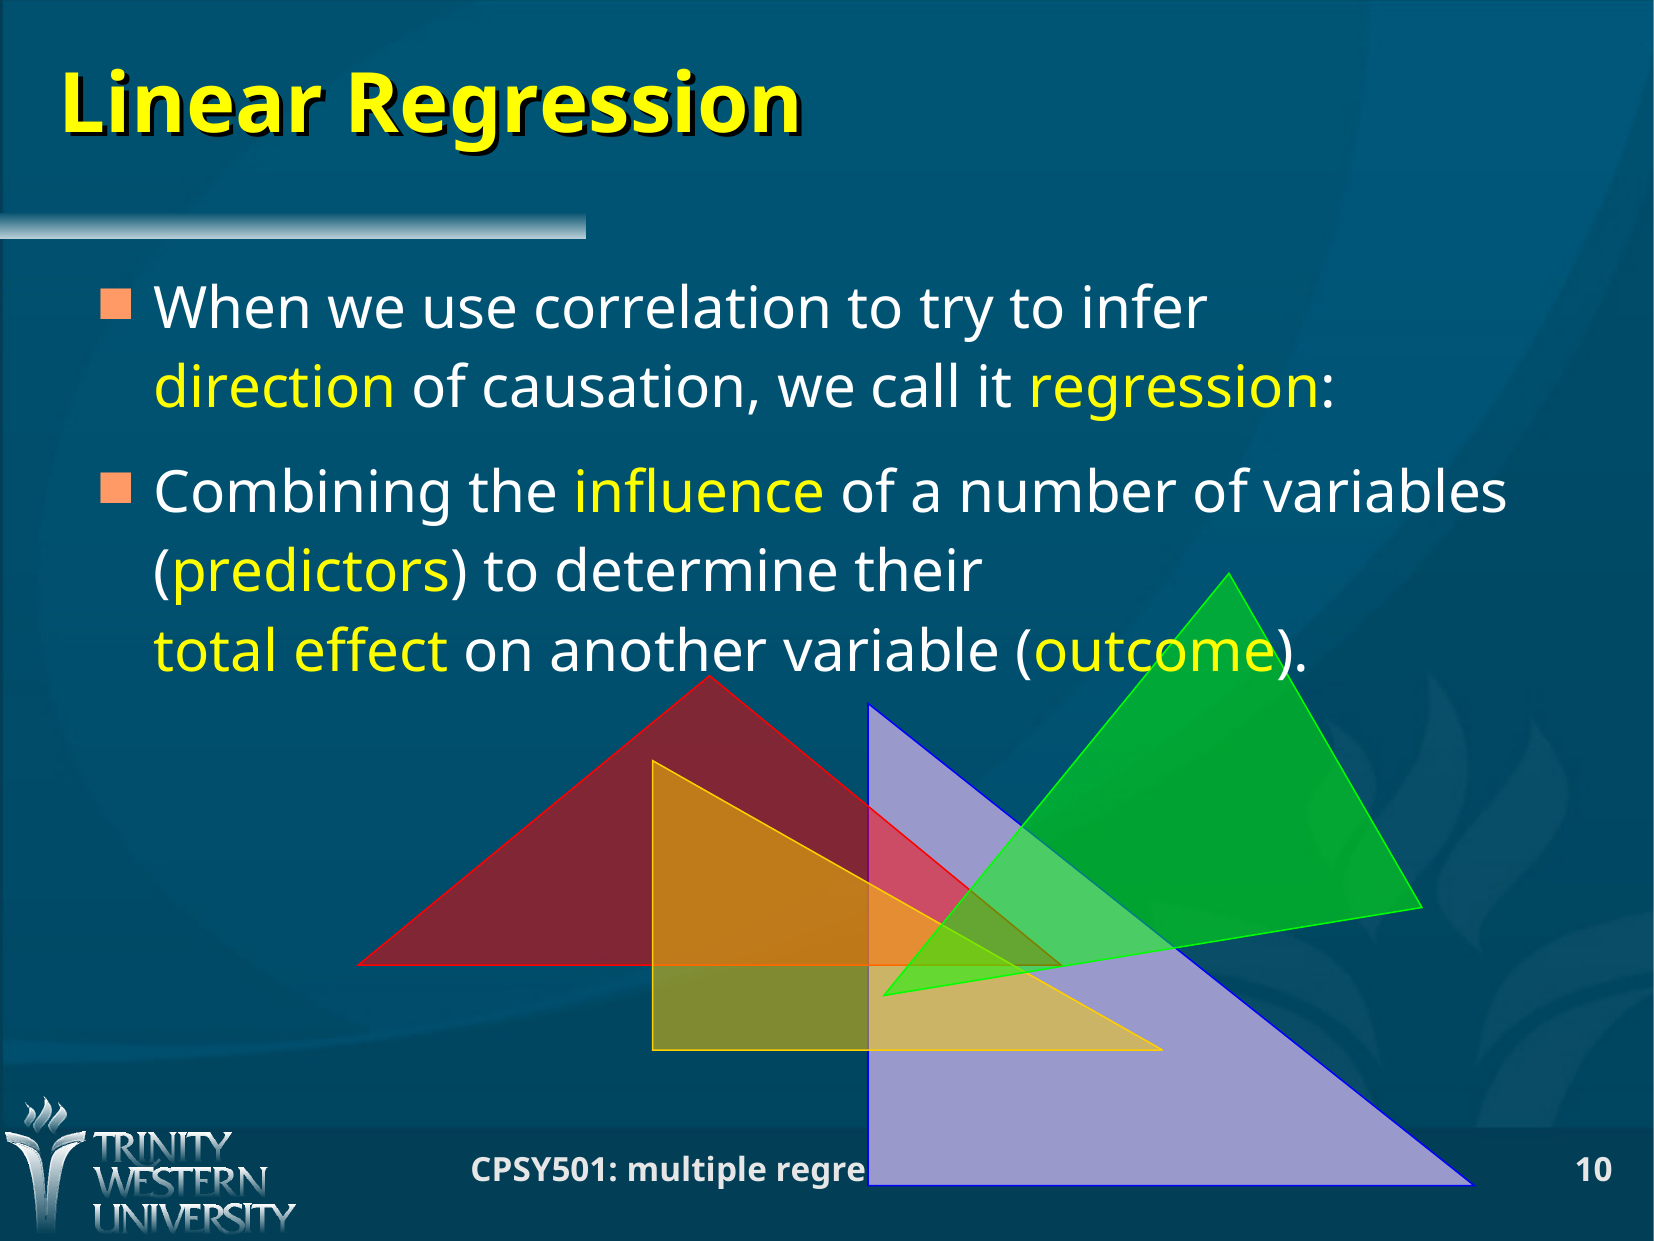

# Linear Regression
When we use correlation to try to infer
direction of causation, we call it regression:
Combining the influence of a number of variables (predictors) to determine their
total effect on another variable (outcome).
CPSY501: multiple regression
1 Oct 2010
10